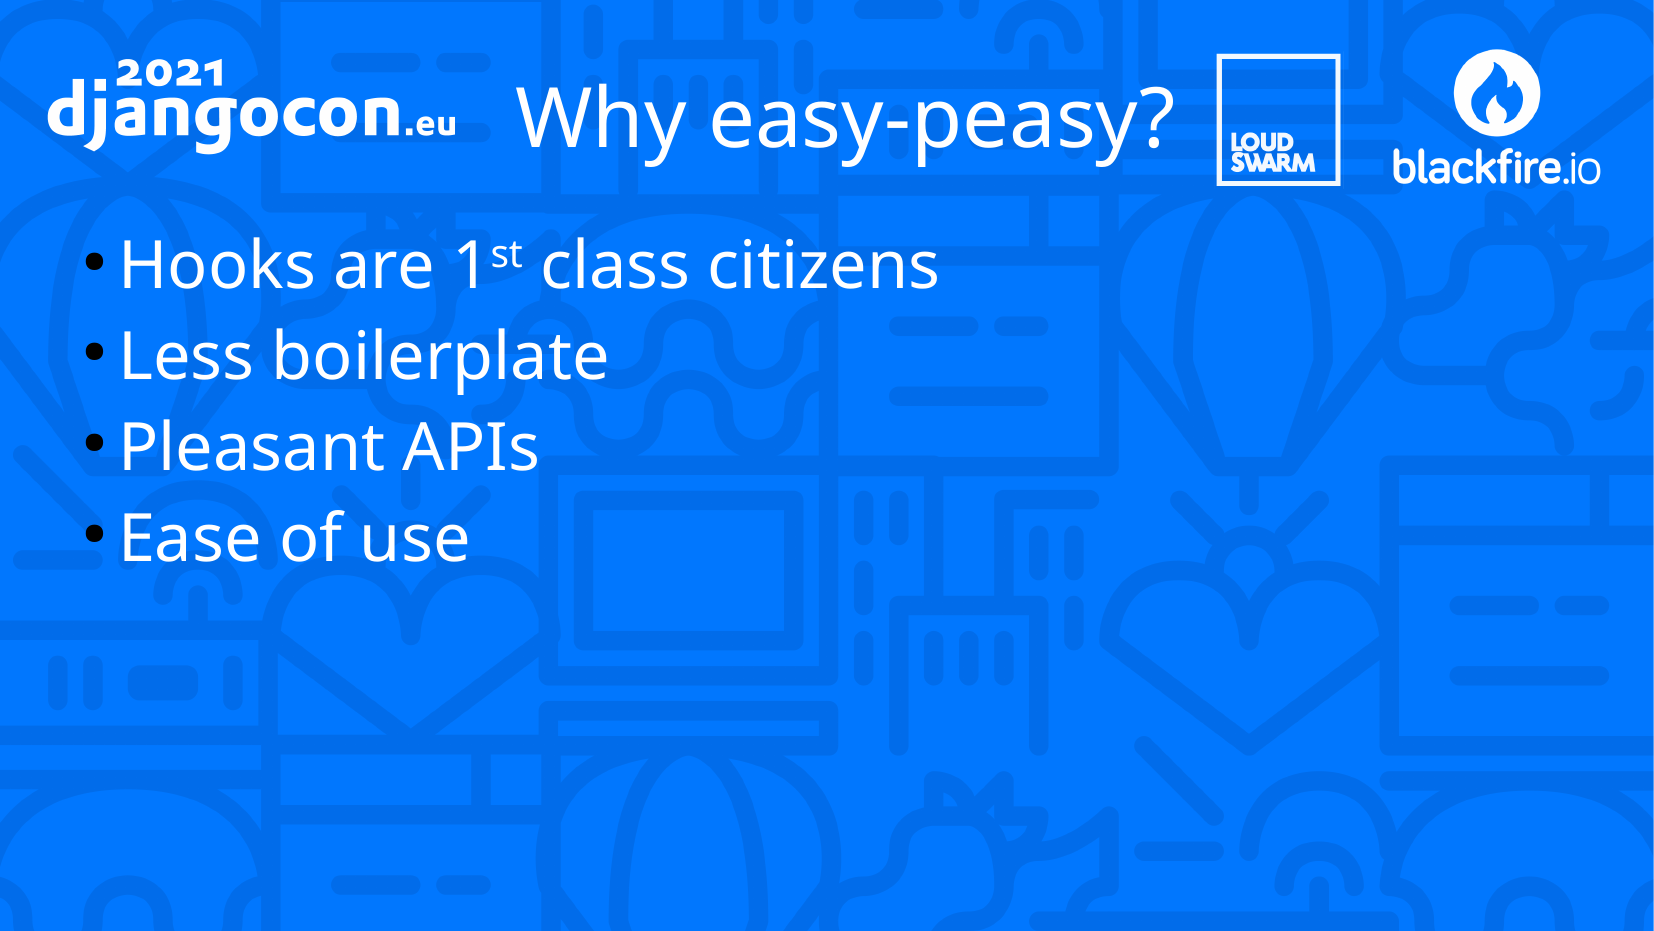

# Why easy-peasy?
Hooks are 1st class citizens
Less boilerplate
Pleasant APIs
Ease of use